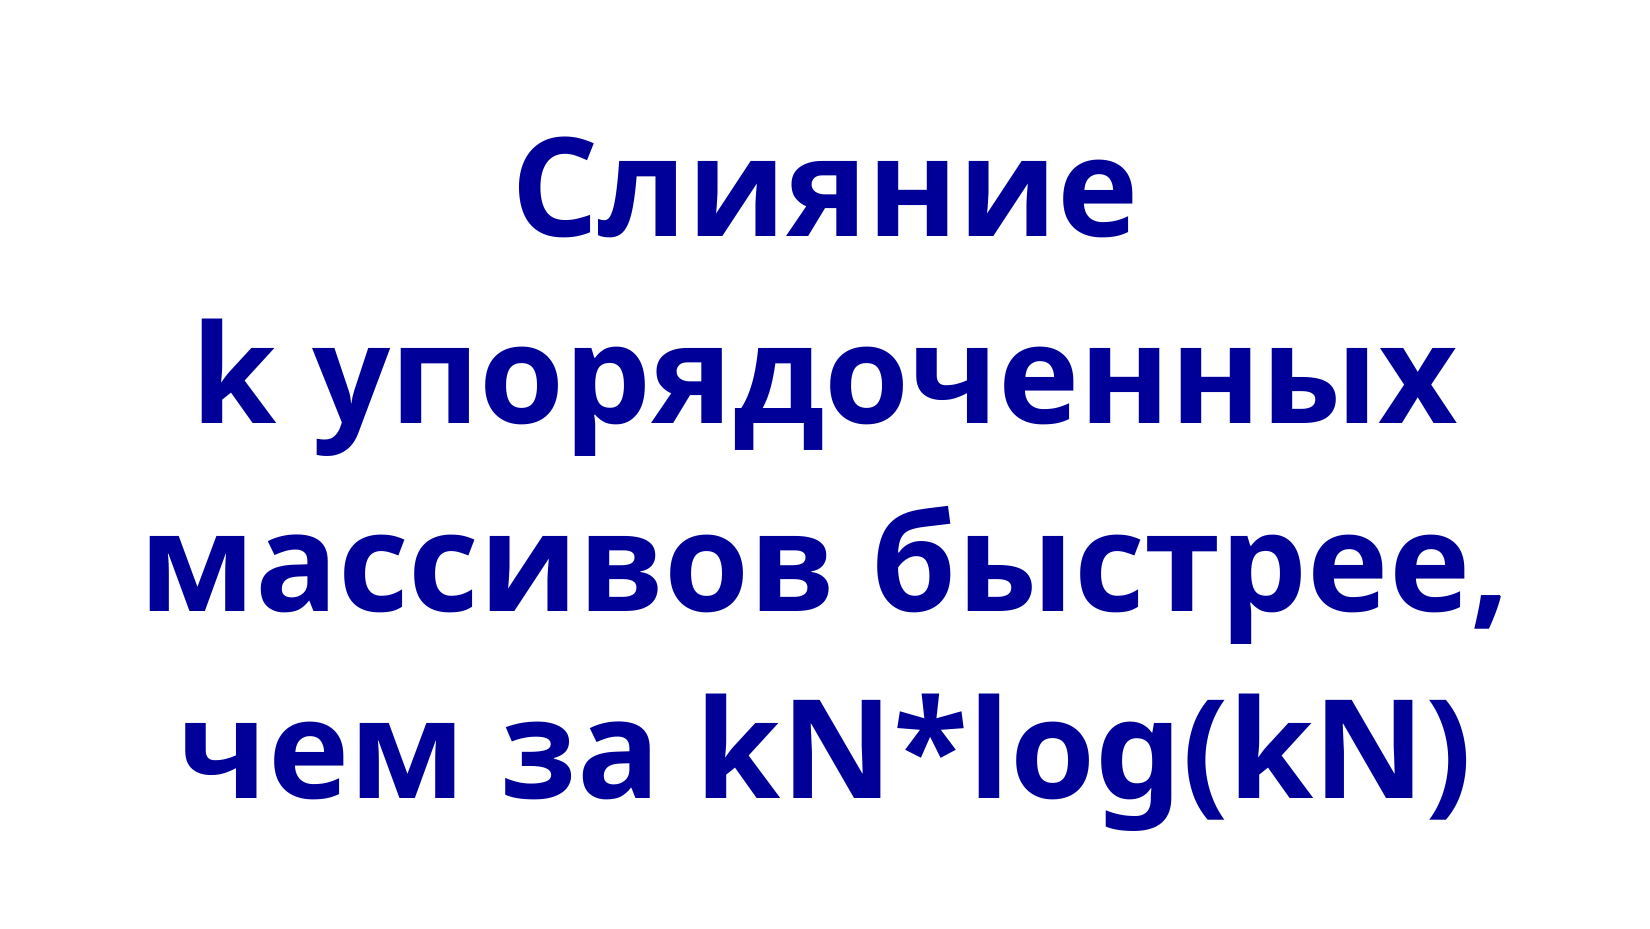

# Слияние
k упорядоченных массивов быстрее, чем за kN*log(kN)